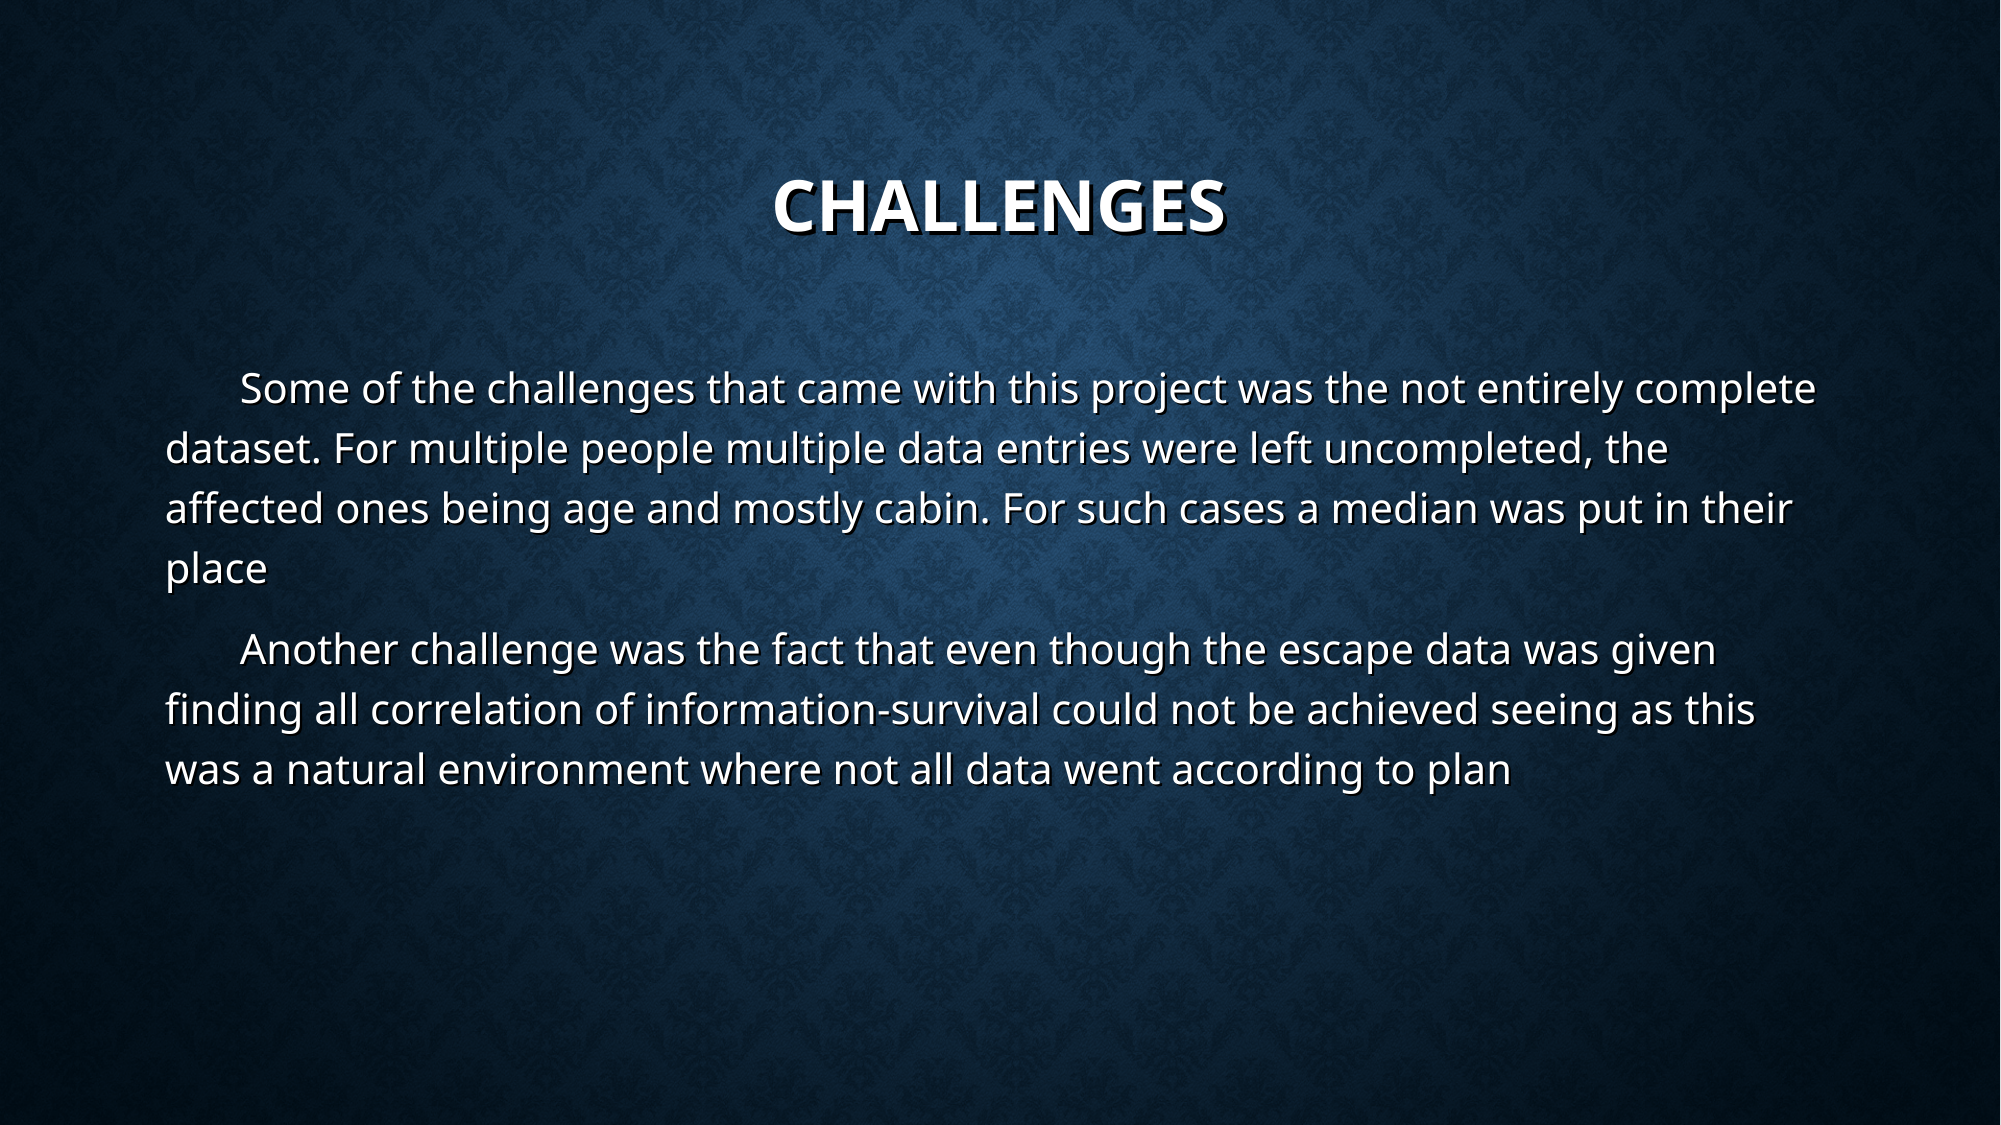

# Challenges
	Some of the challenges that came with this project was the not entirely complete dataset. For multiple people multiple data entries were left uncompleted, the affected ones being age and mostly cabin. For such cases a median was put in their place
	Another challenge was the fact that even though the escape data was given finding all correlation of information-survival could not be achieved seeing as this was a natural environment where not all data went according to plan